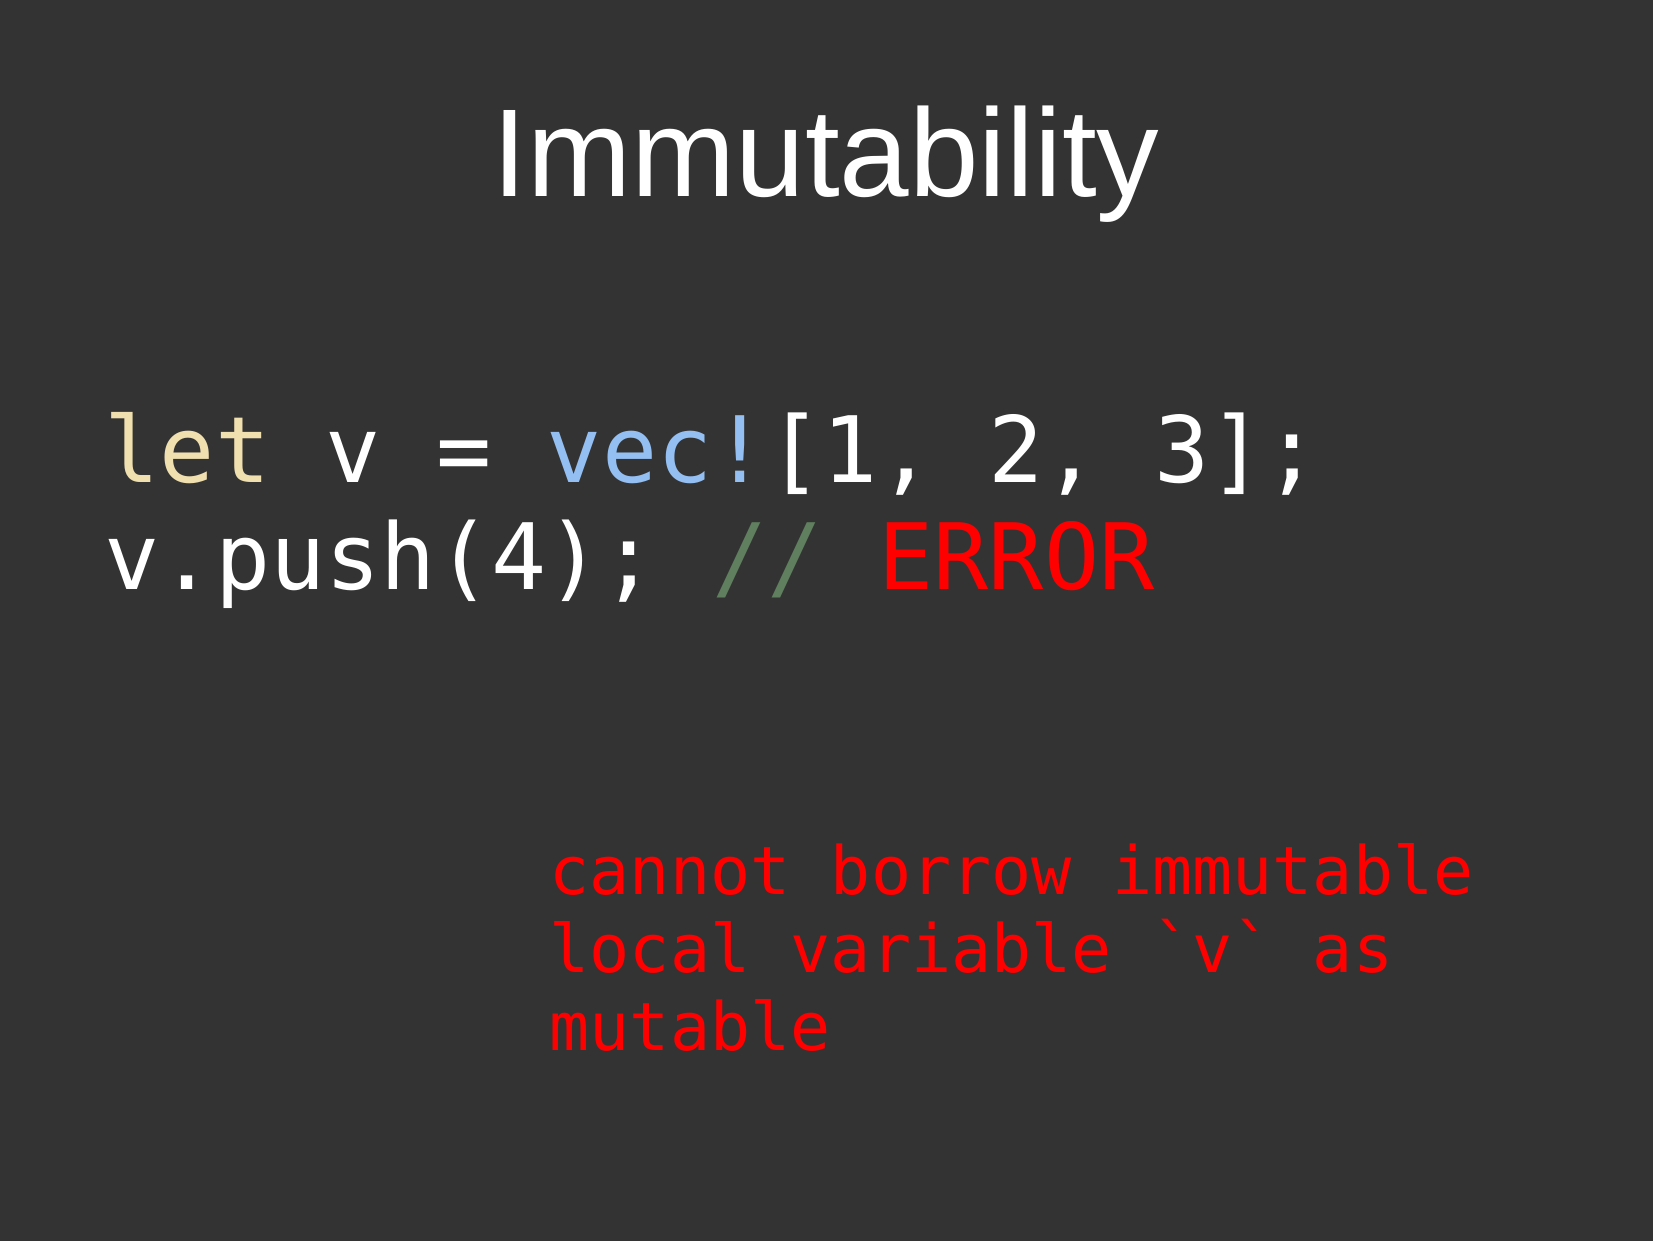

# Immutability
let v = vec![1, 2, 3];
v.push(4); // ERROR
cannot borrow immutable local variable `v` as mutable